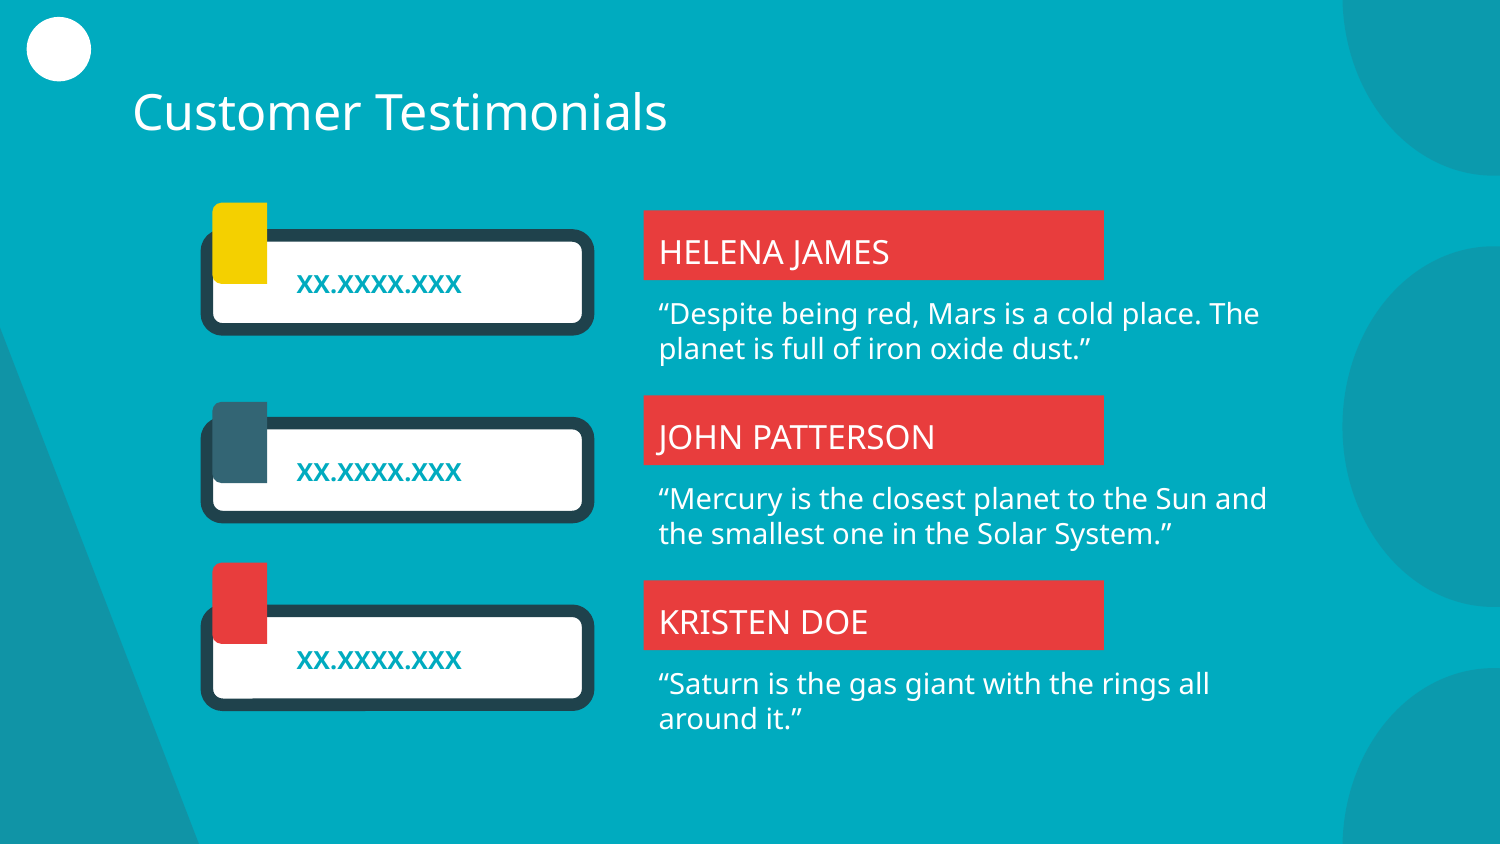

# Customer Testimonials
HELENA JAMES
XX.XXXX.XXX
“Despite being red, Mars is a cold place. The planet is full of iron oxide dust.”
JOHN PATTERSON
XX.XXXX.XXX
“Mercury is the closest planet to the Sun and the smallest one in the Solar System.”
KRISTEN DOE
XX.XXXX.XXX
“Saturn is the gas giant with the rings all around it.”